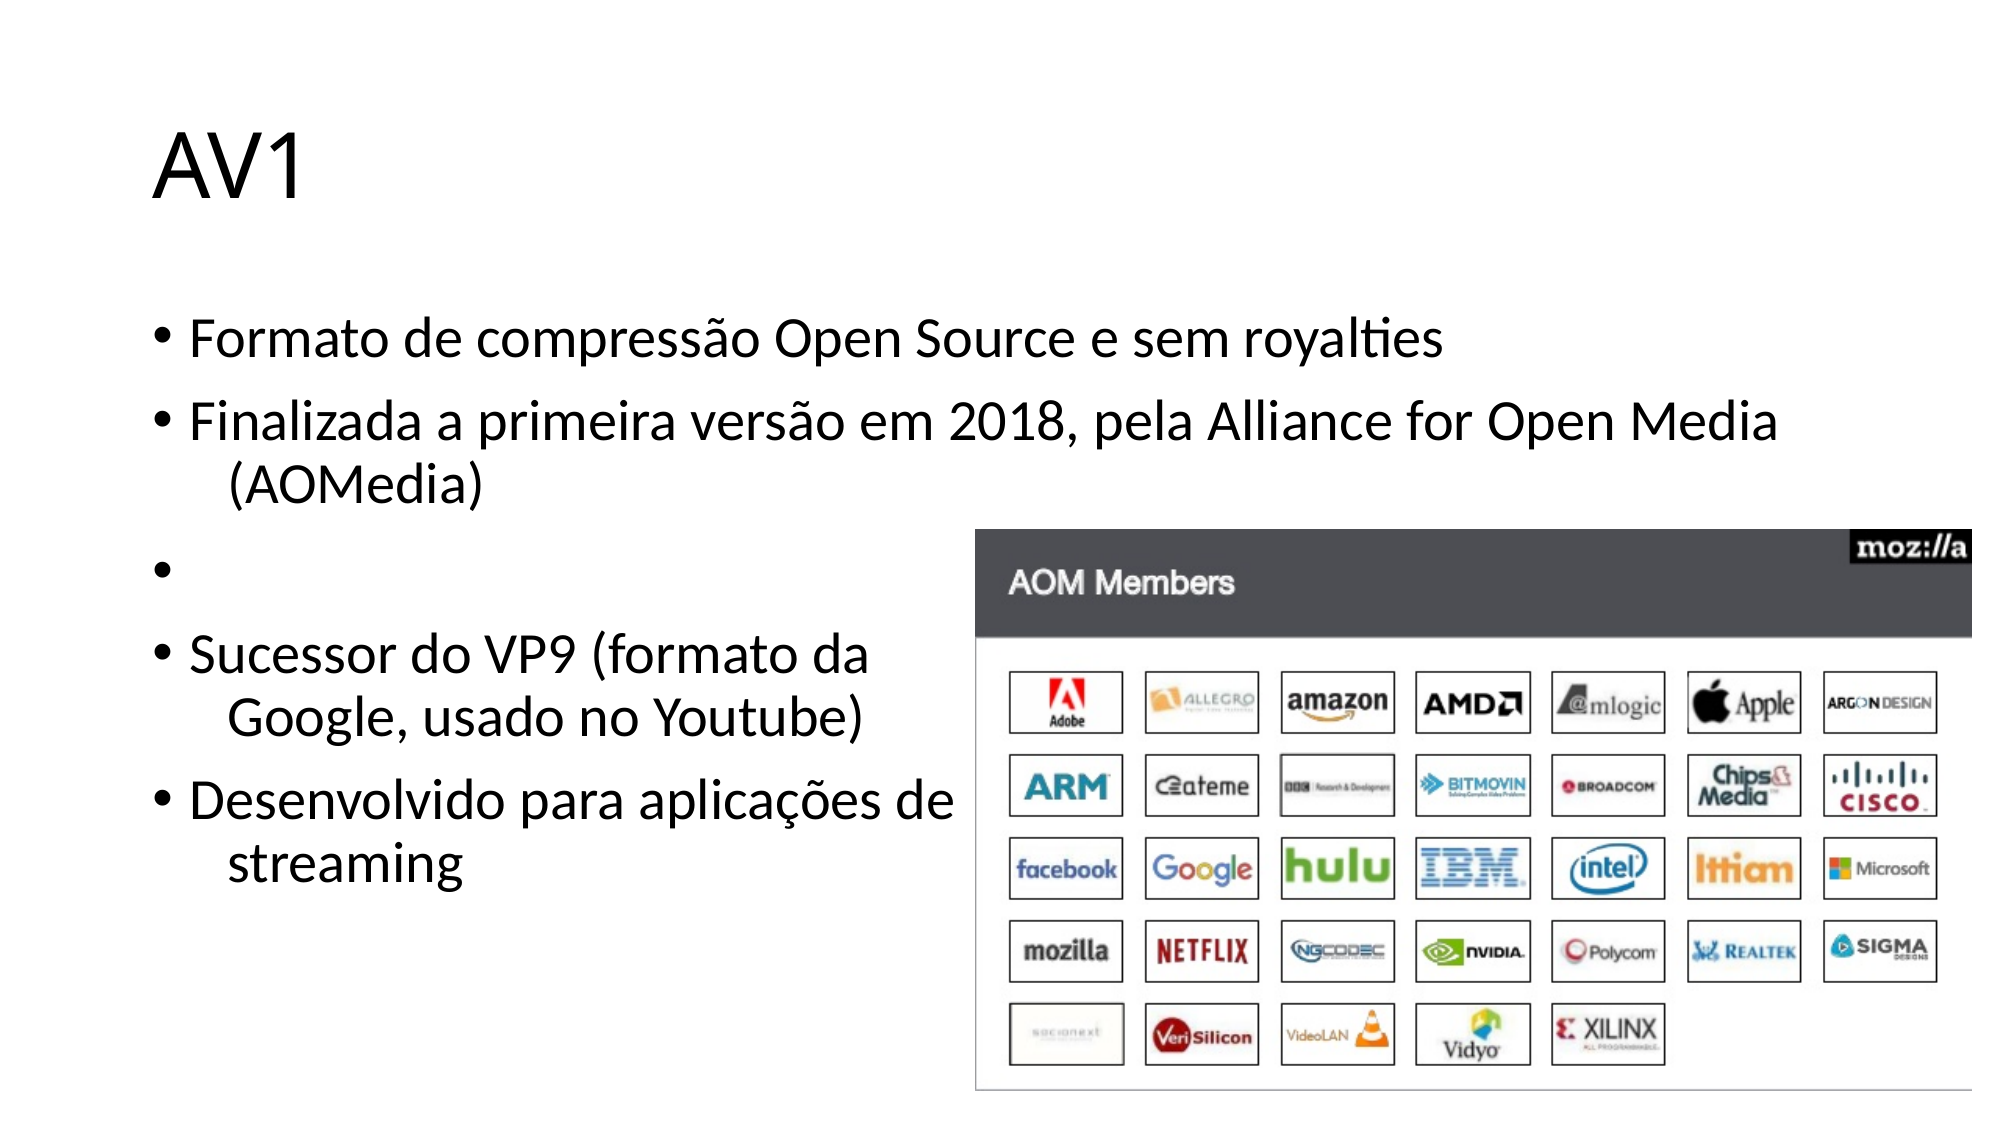

# AV1
Formato de compressão Open Source e sem royalties
Finalizada a primeira versão em 2018, pela Alliance for Open Media (AOMedia)
Sucessor do VP9 (formato da
Google, usado no Youtube)
Desenvolvido para aplicações de
streaming